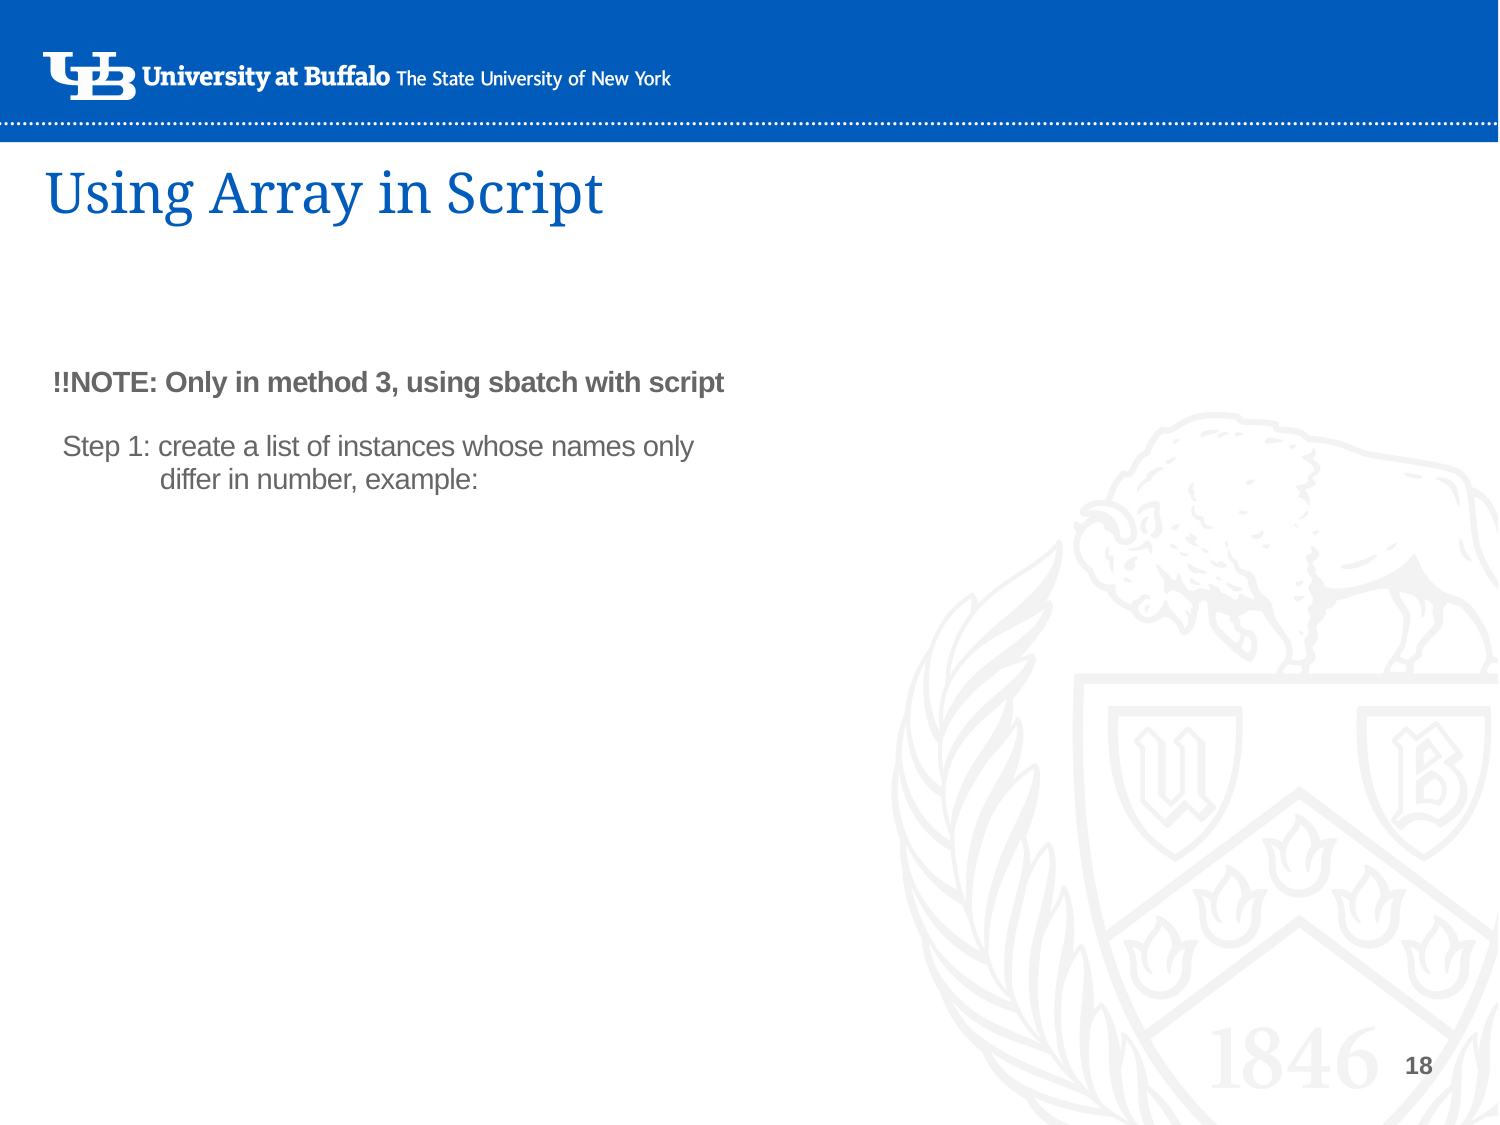

# Using Array in Script
!!NOTE: Only in method 3, using sbatch with script
Step 1: create a list of instances whose names only 	 differ in number, example: